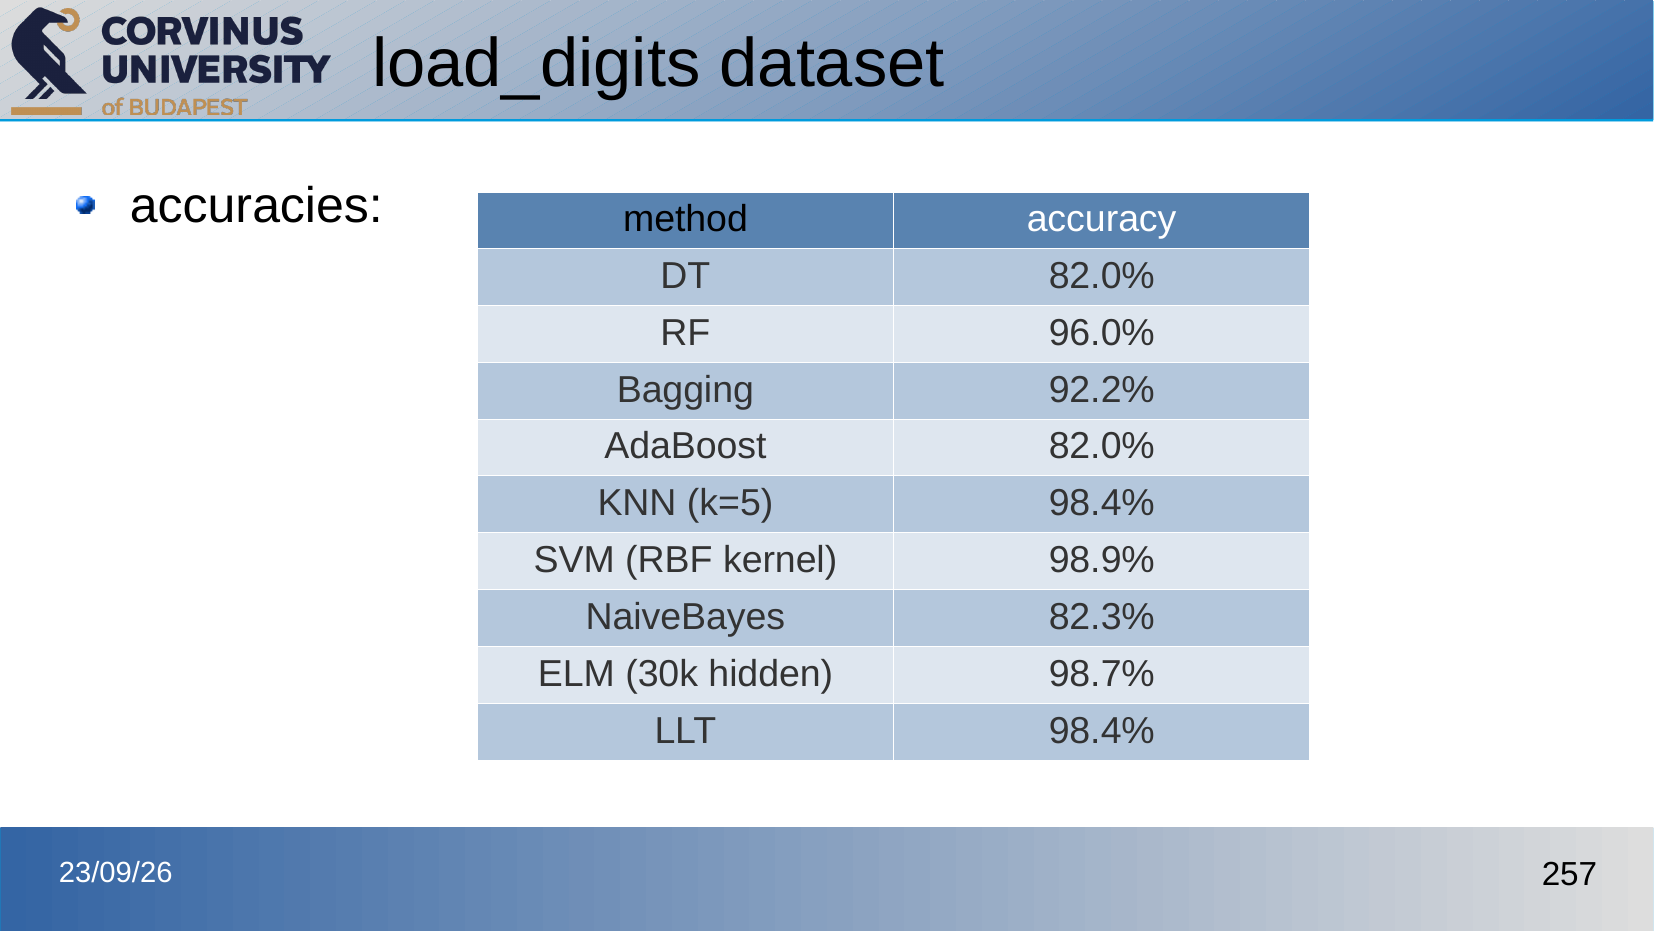

# load_digits dataset
accuracies:
| method | accuracy |
| --- | --- |
| DT | 82.0% |
| RF | 96.0% |
| Bagging | 92.2% |
| AdaBoost | 82.0% |
| KNN (k=5) | 98.4% |
| SVM (RBF kernel) | 98.9% |
| NaiveBayes | 82.3% |
| ELM (30k hidden) | 98.7% |
| LLT | 98.4% |